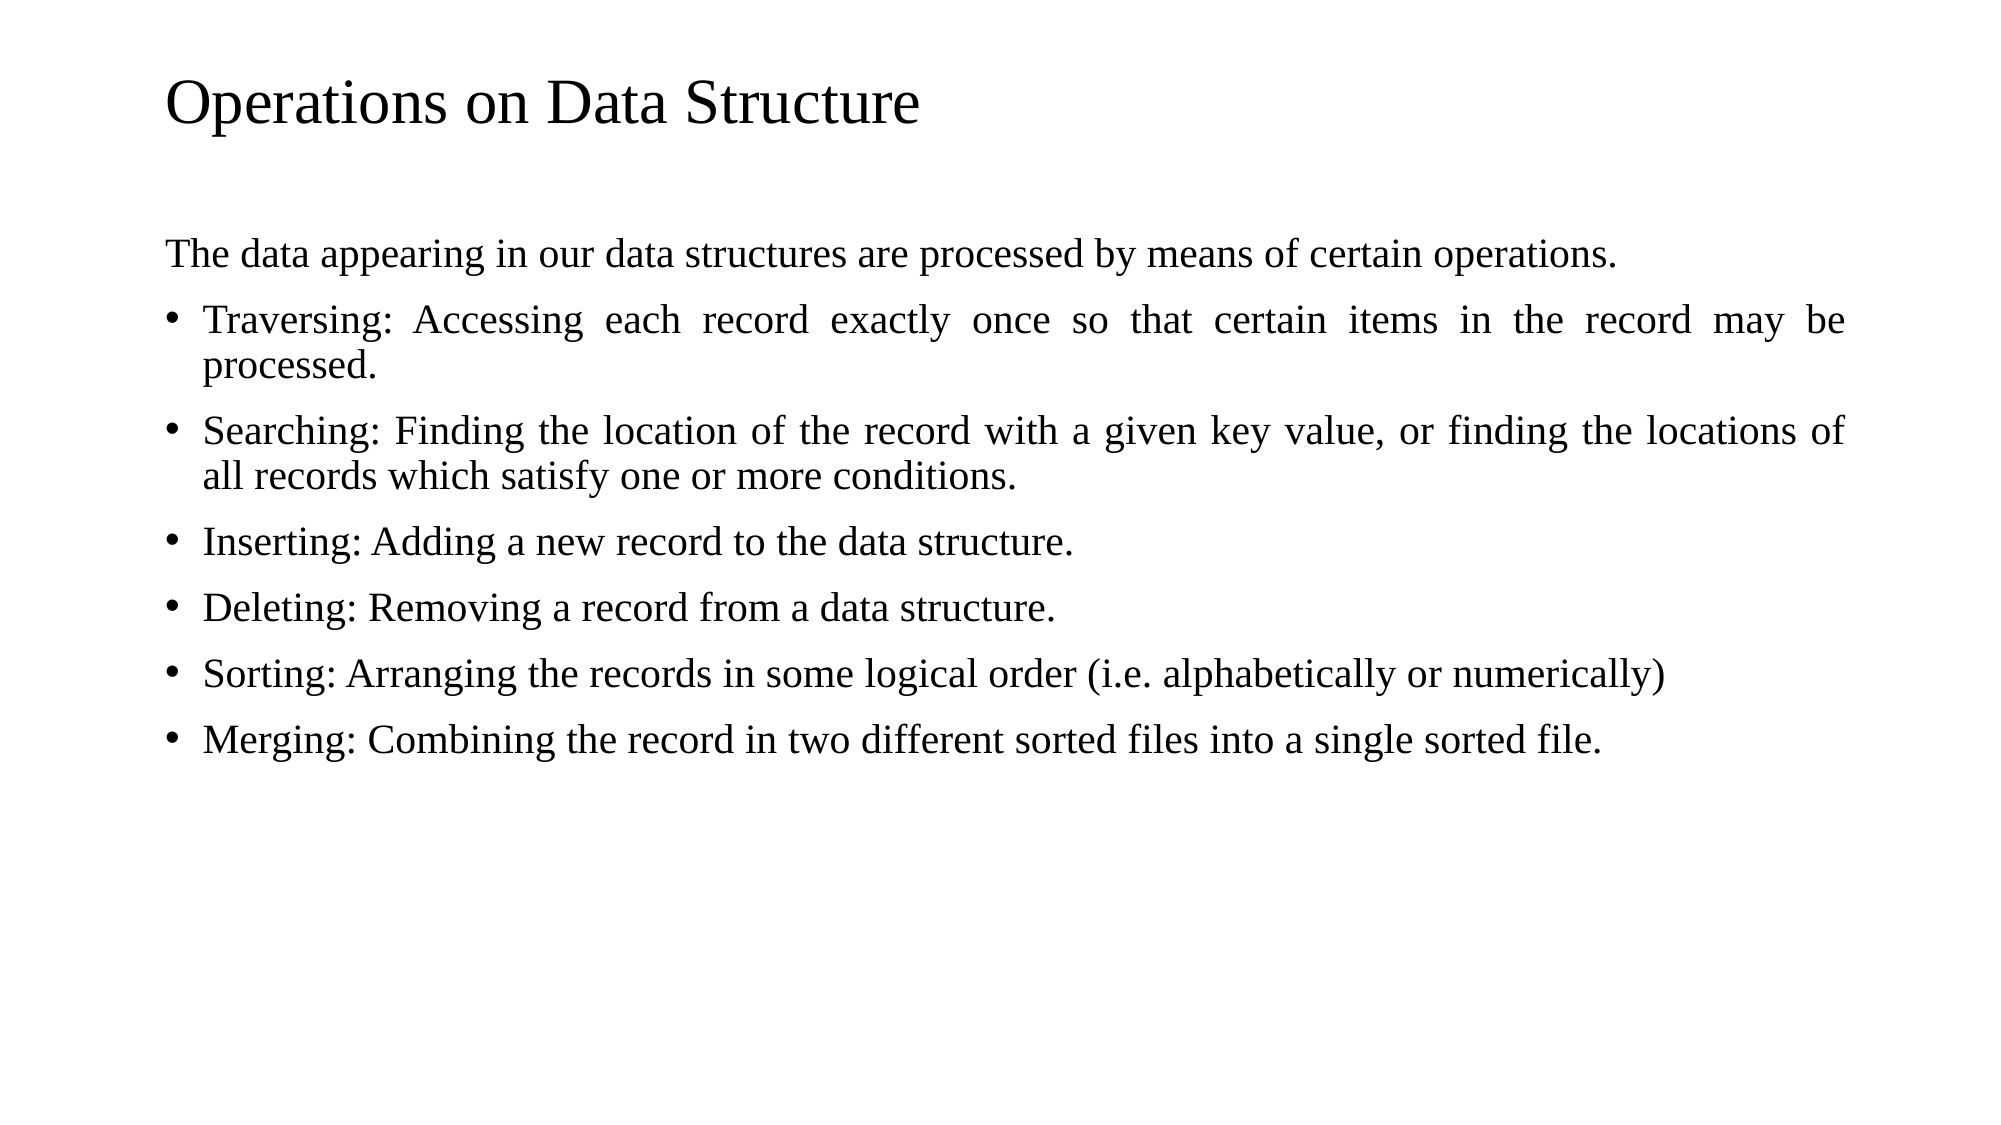

# Operations on Data Structure
The data appearing in our data structures are processed by means of certain operations.
Traversing: Accessing each record exactly once so that certain items in the record may be processed.
Searching: Finding the location of the record with a given key value, or finding the locations of all records which satisfy one or more conditions.
Inserting: Adding a new record to the data structure.
Deleting: Removing a record from a data structure.
Sorting: Arranging the records in some logical order (i.e. alphabetically or numerically)
Merging: Combining the record in two different sorted files into a single sorted file.